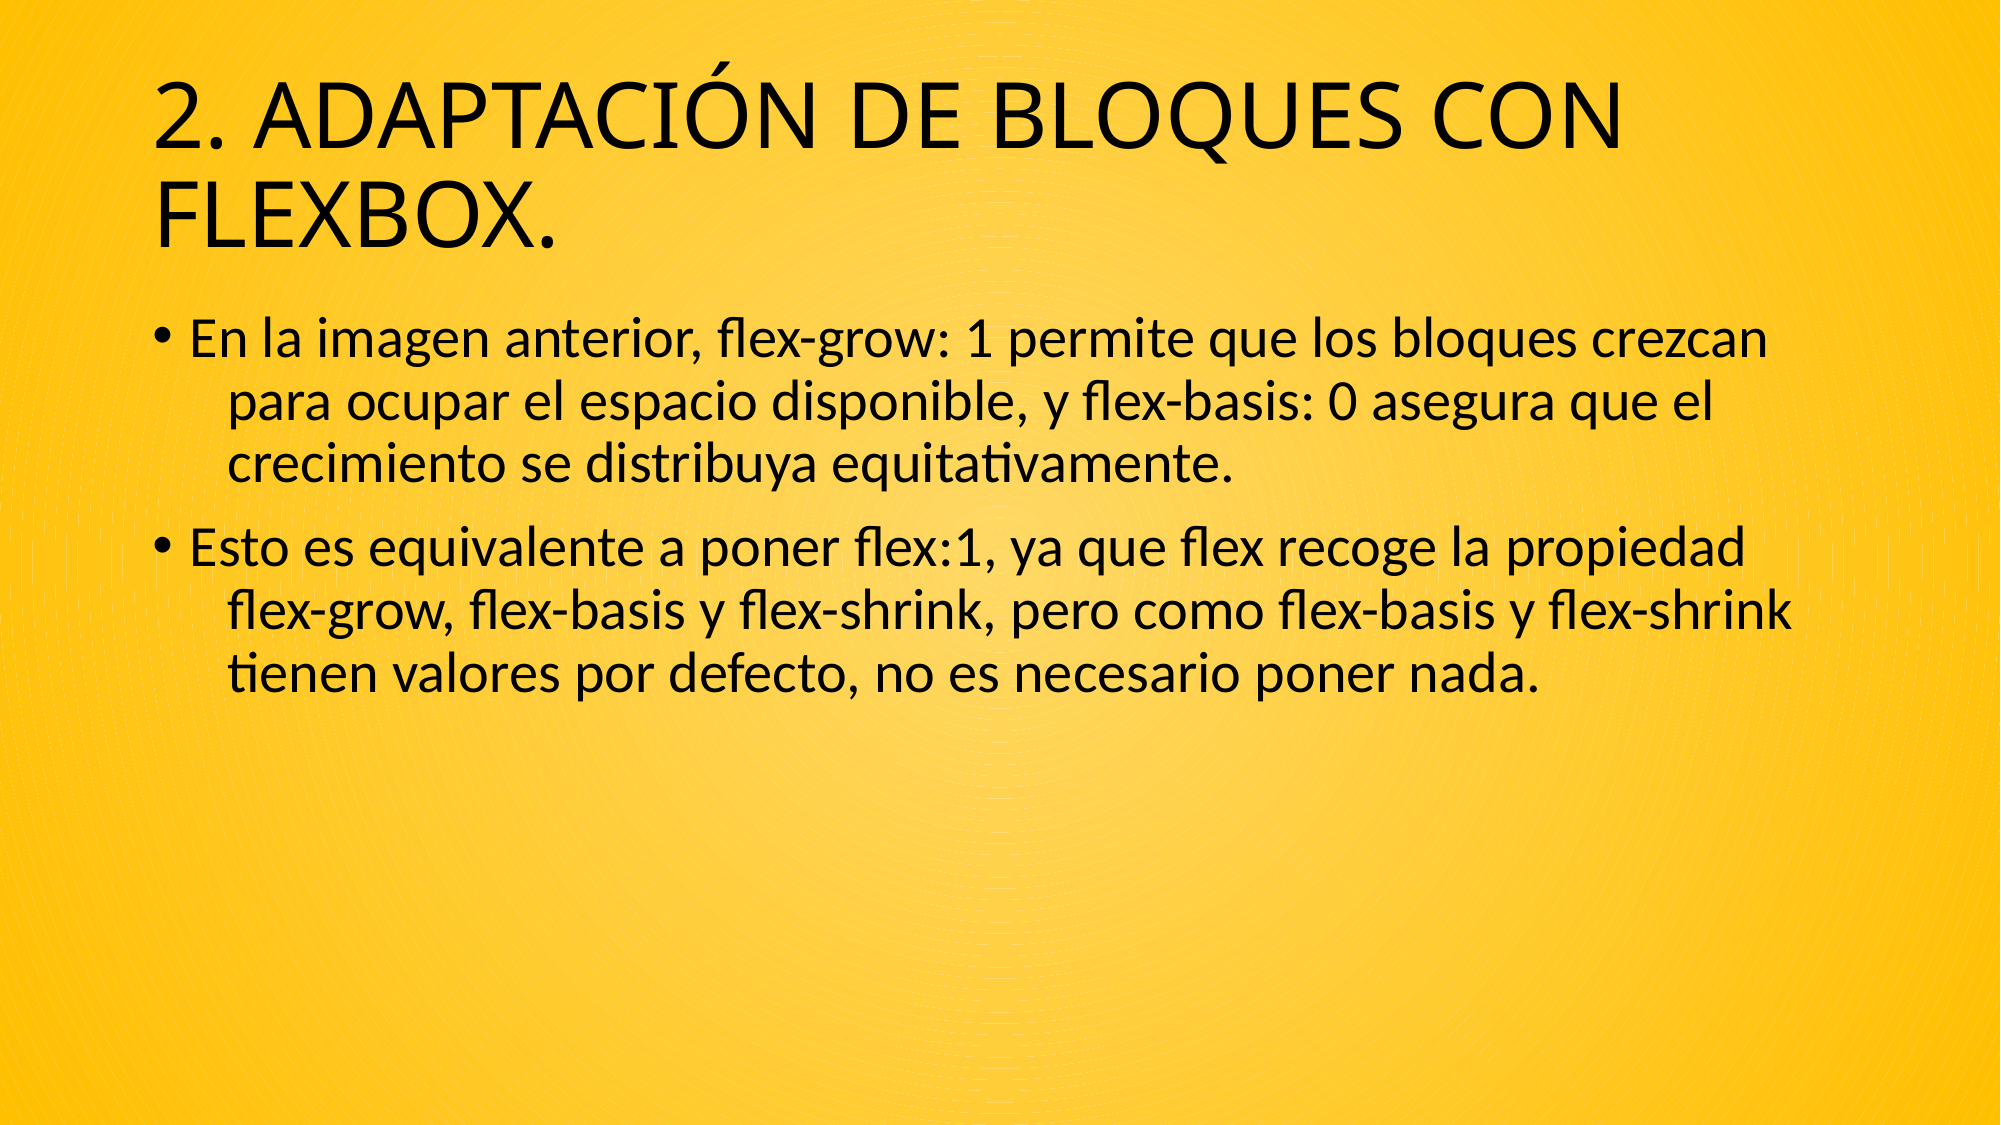

# 2. ADAPTACIÓN DE BLOQUES CON FLEXBOX.
En la imagen anterior, flex-grow: 1 permite que los bloques crezcan para ocupar el espacio disponible, y flex-basis: 0 asegura que el crecimiento se distribuya equitativamente.
Esto es equivalente a poner flex:1, ya que flex recoge la propiedad flex-grow, flex-basis y flex-shrink, pero como flex-basis y flex-shrink tienen valores por defecto, no es necesario poner nada.